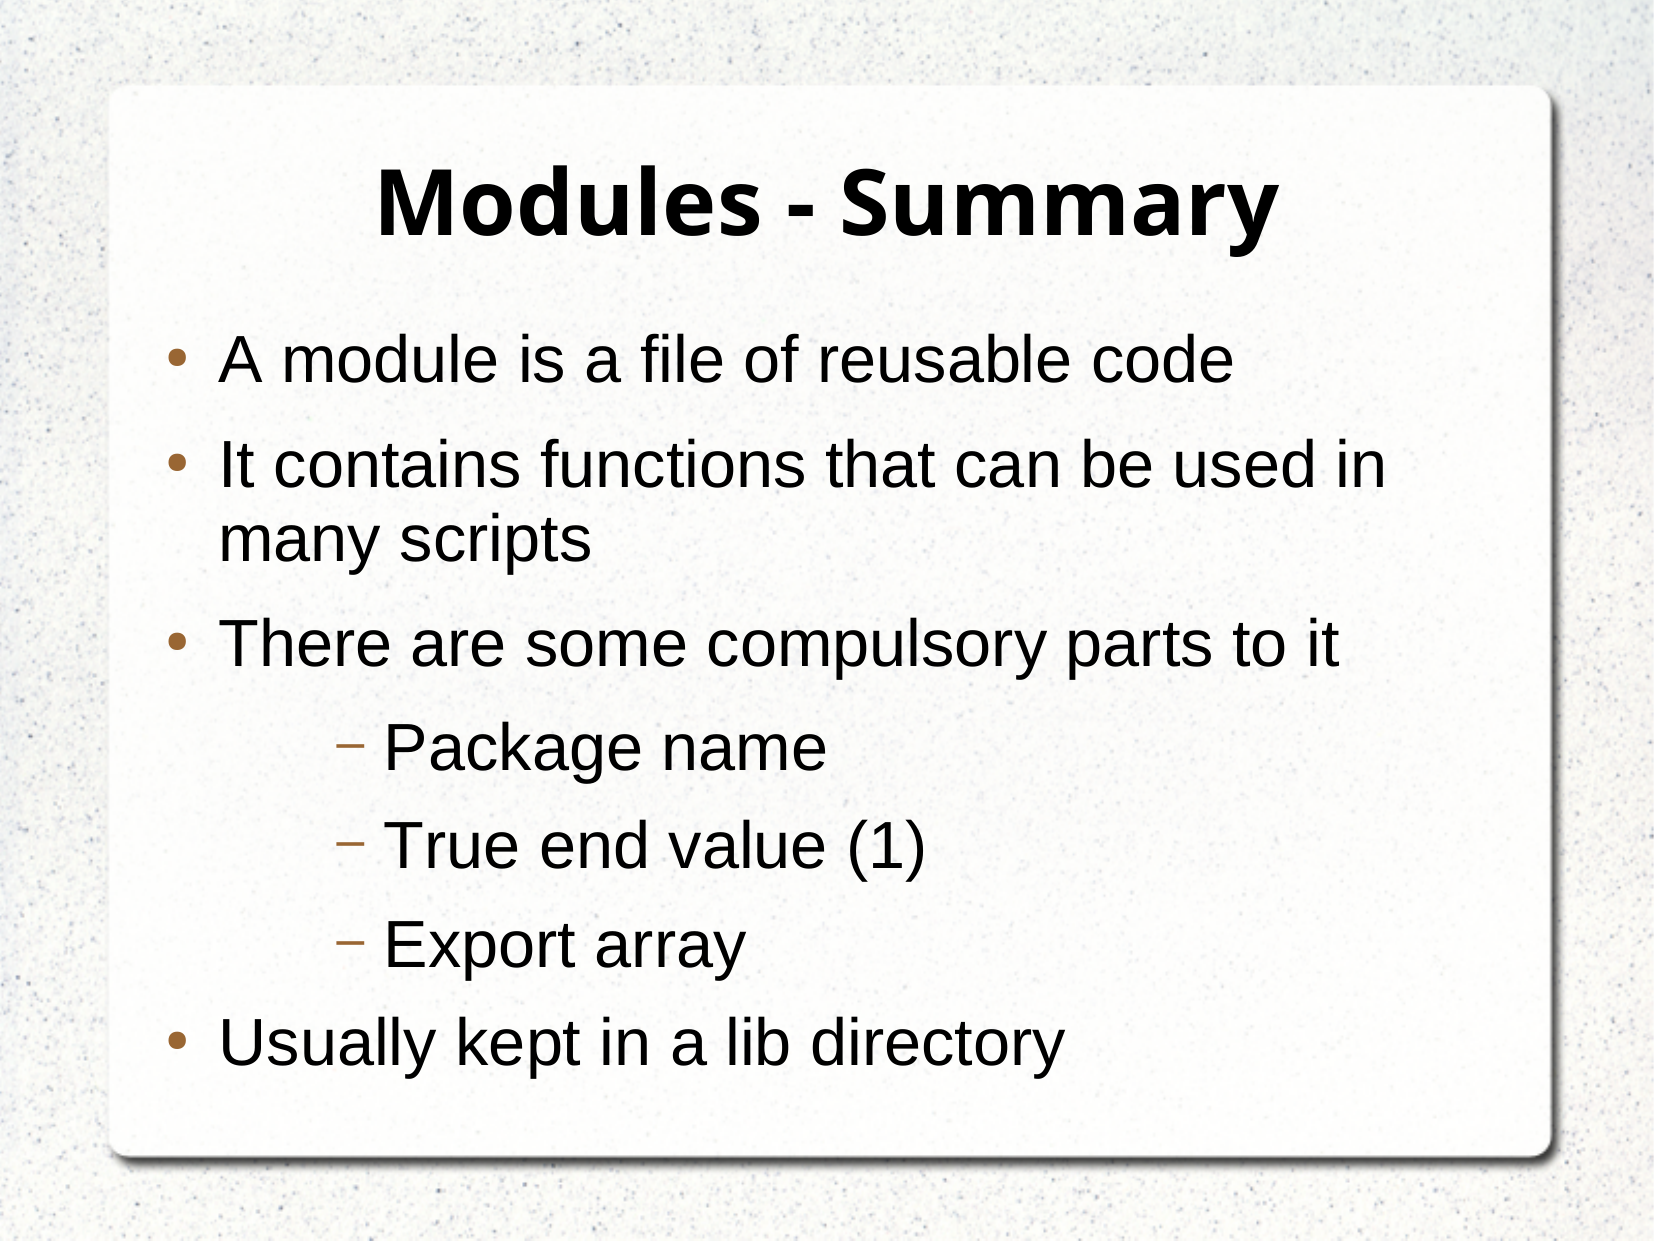

# Modules - Summary
A module is a file of reusable code
It contains functions that can be used in many scripts
There are some compulsory parts to it
Package name
True end value (1)
Export array
Usually kept in a lib directory